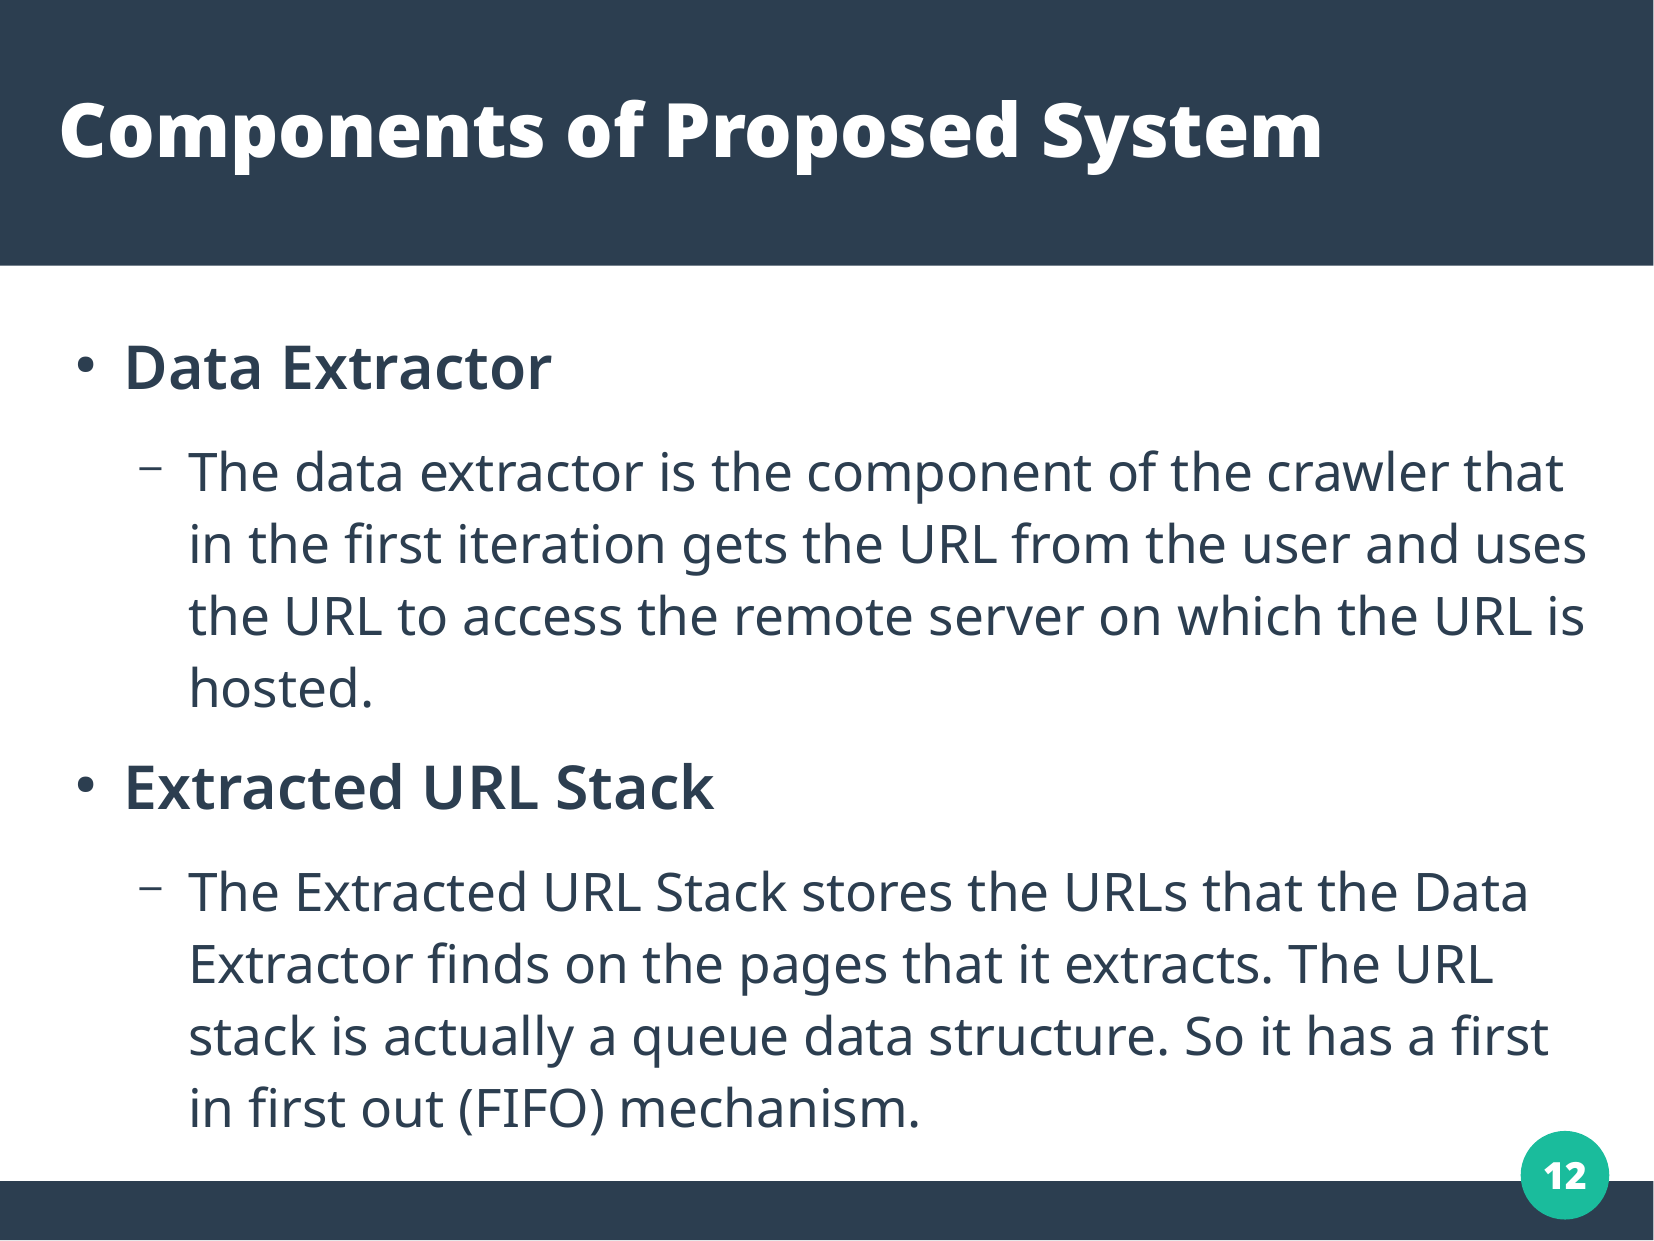

# Components of Proposed System
Data Extractor
The data extractor is the component of the crawler that in the first iteration gets the URL from the user and uses the URL to access the remote server on which the URL is hosted.
Extracted URL Stack
The Extracted URL Stack stores the URLs that the Data Extractor finds on the pages that it extracts. The URL stack is actually a queue data structure. So it has a first in first out (FIFO) mechanism.
12